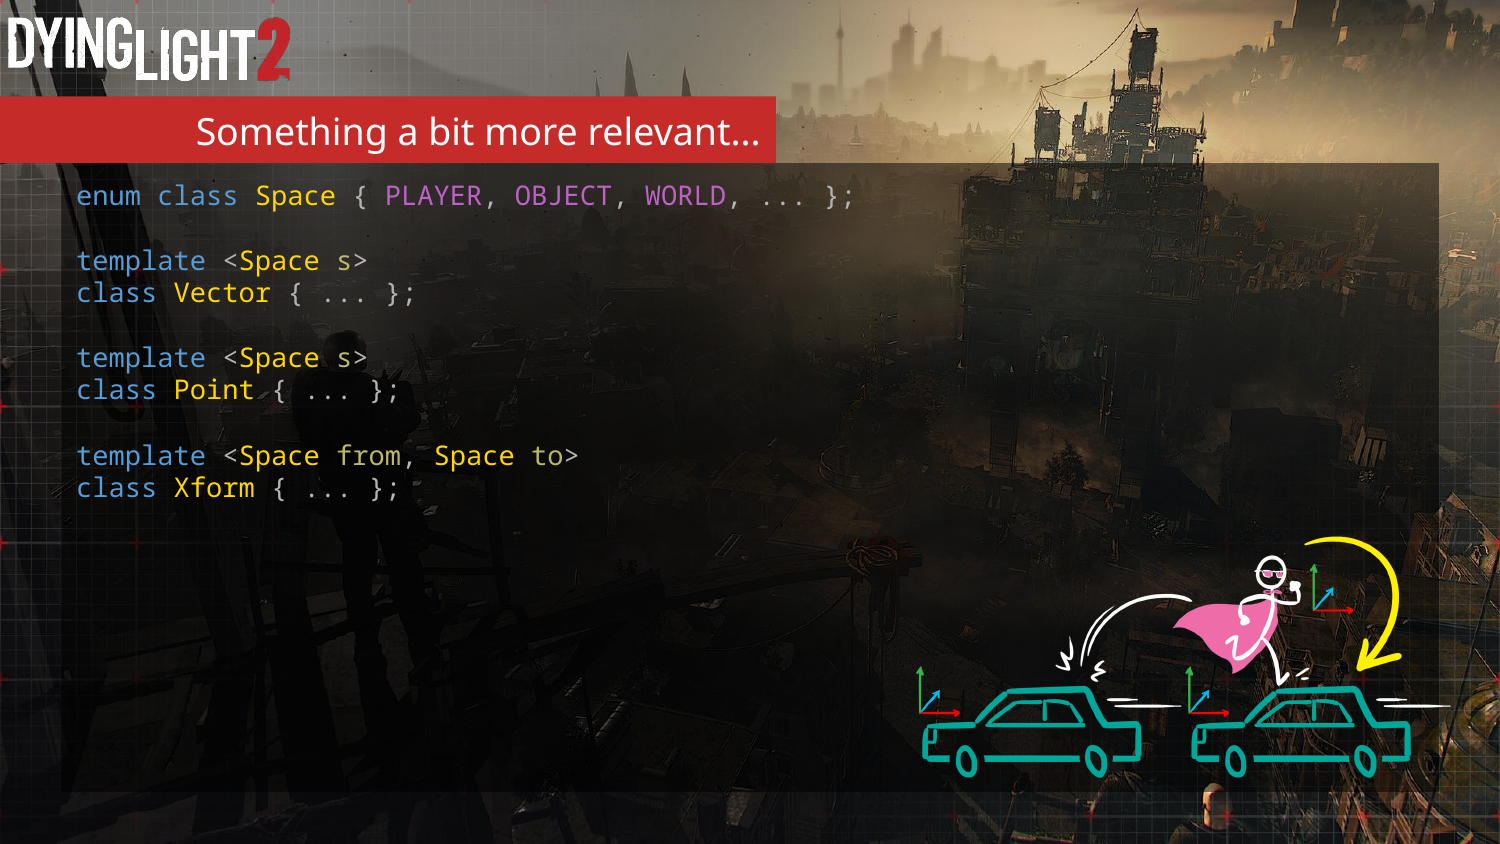

Something a bit more relevant...
enum class Space { PLAYER, OBJECT, WORLD, ... };
template <Space s>
class Vector { ... };
template <Space s>
class Point { ... };
template <Space from, Space to>
class Xform { ... };